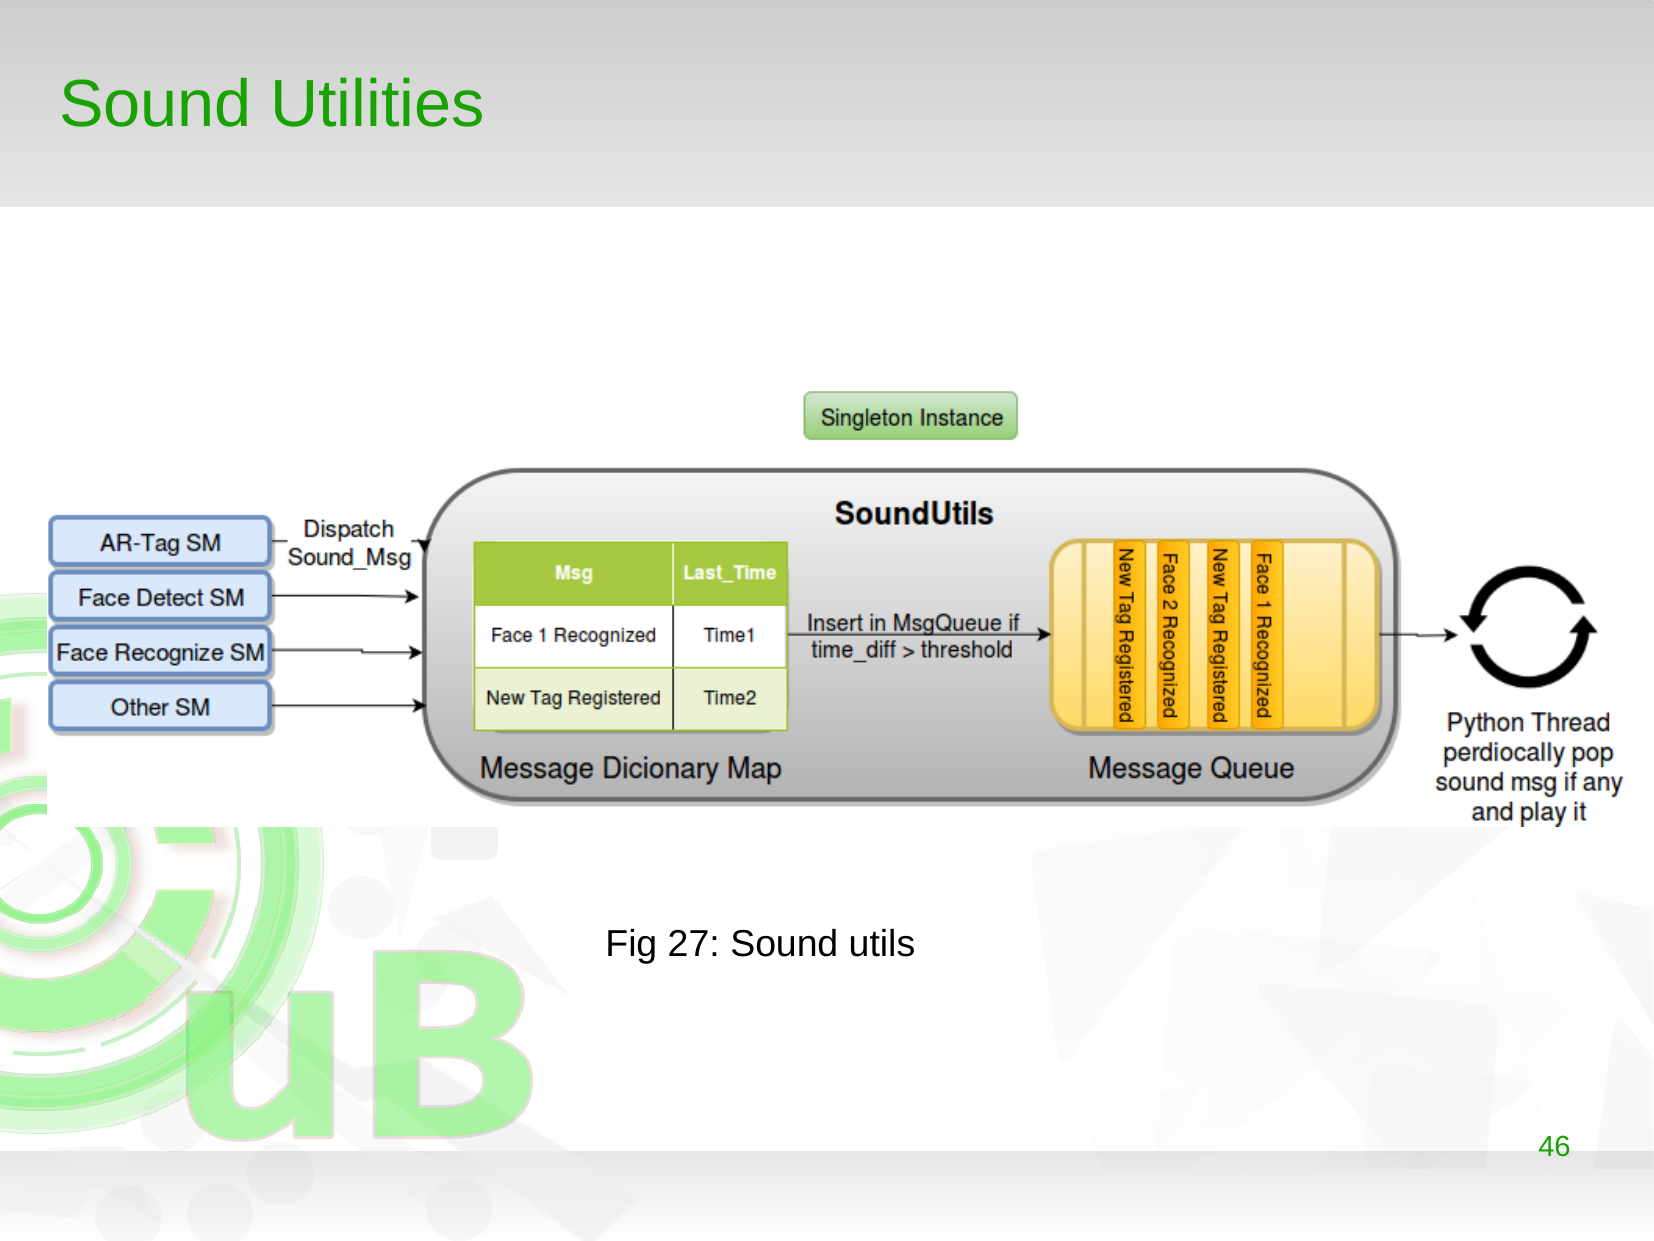

# Sound Utilities
Fig 27: Sound utils
46